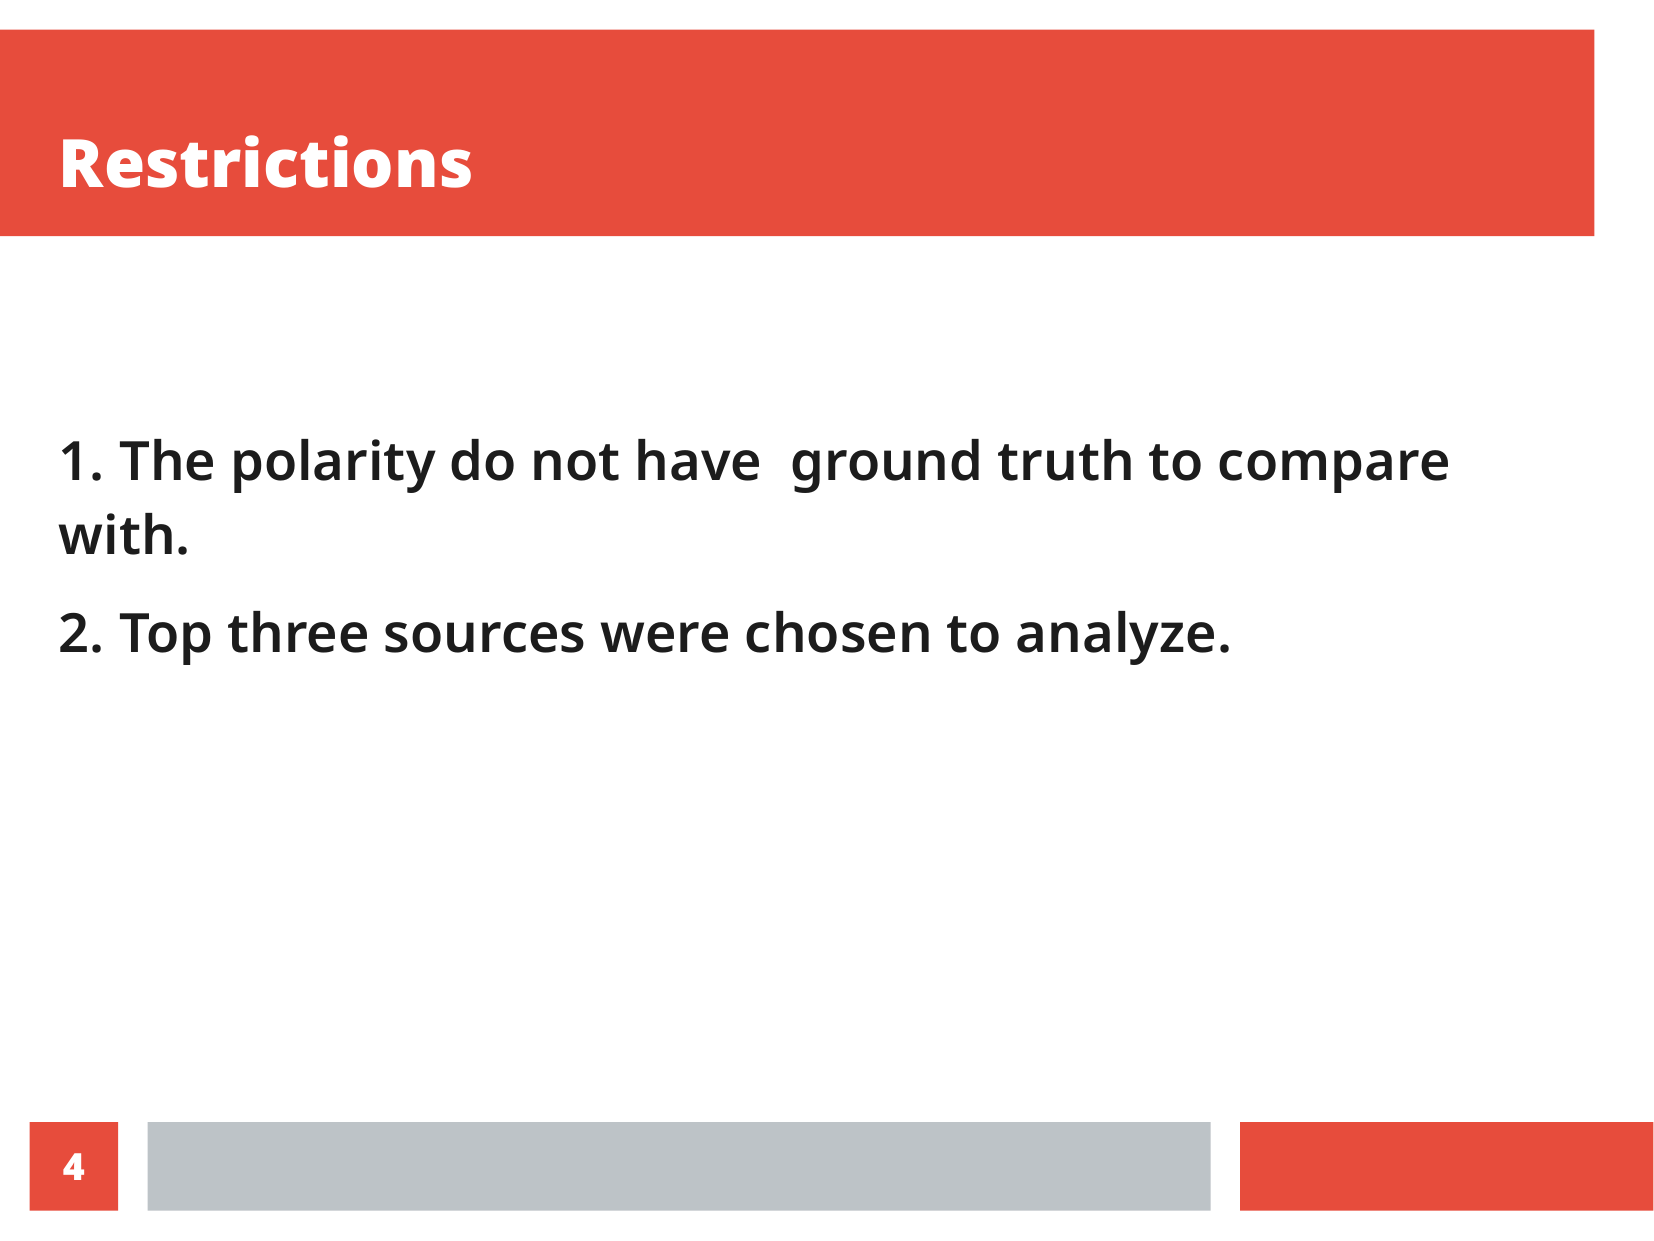

# Restrictions
1. The polarity do not have ground truth to compare with.
2. Top three sources were chosen to analyze.
4